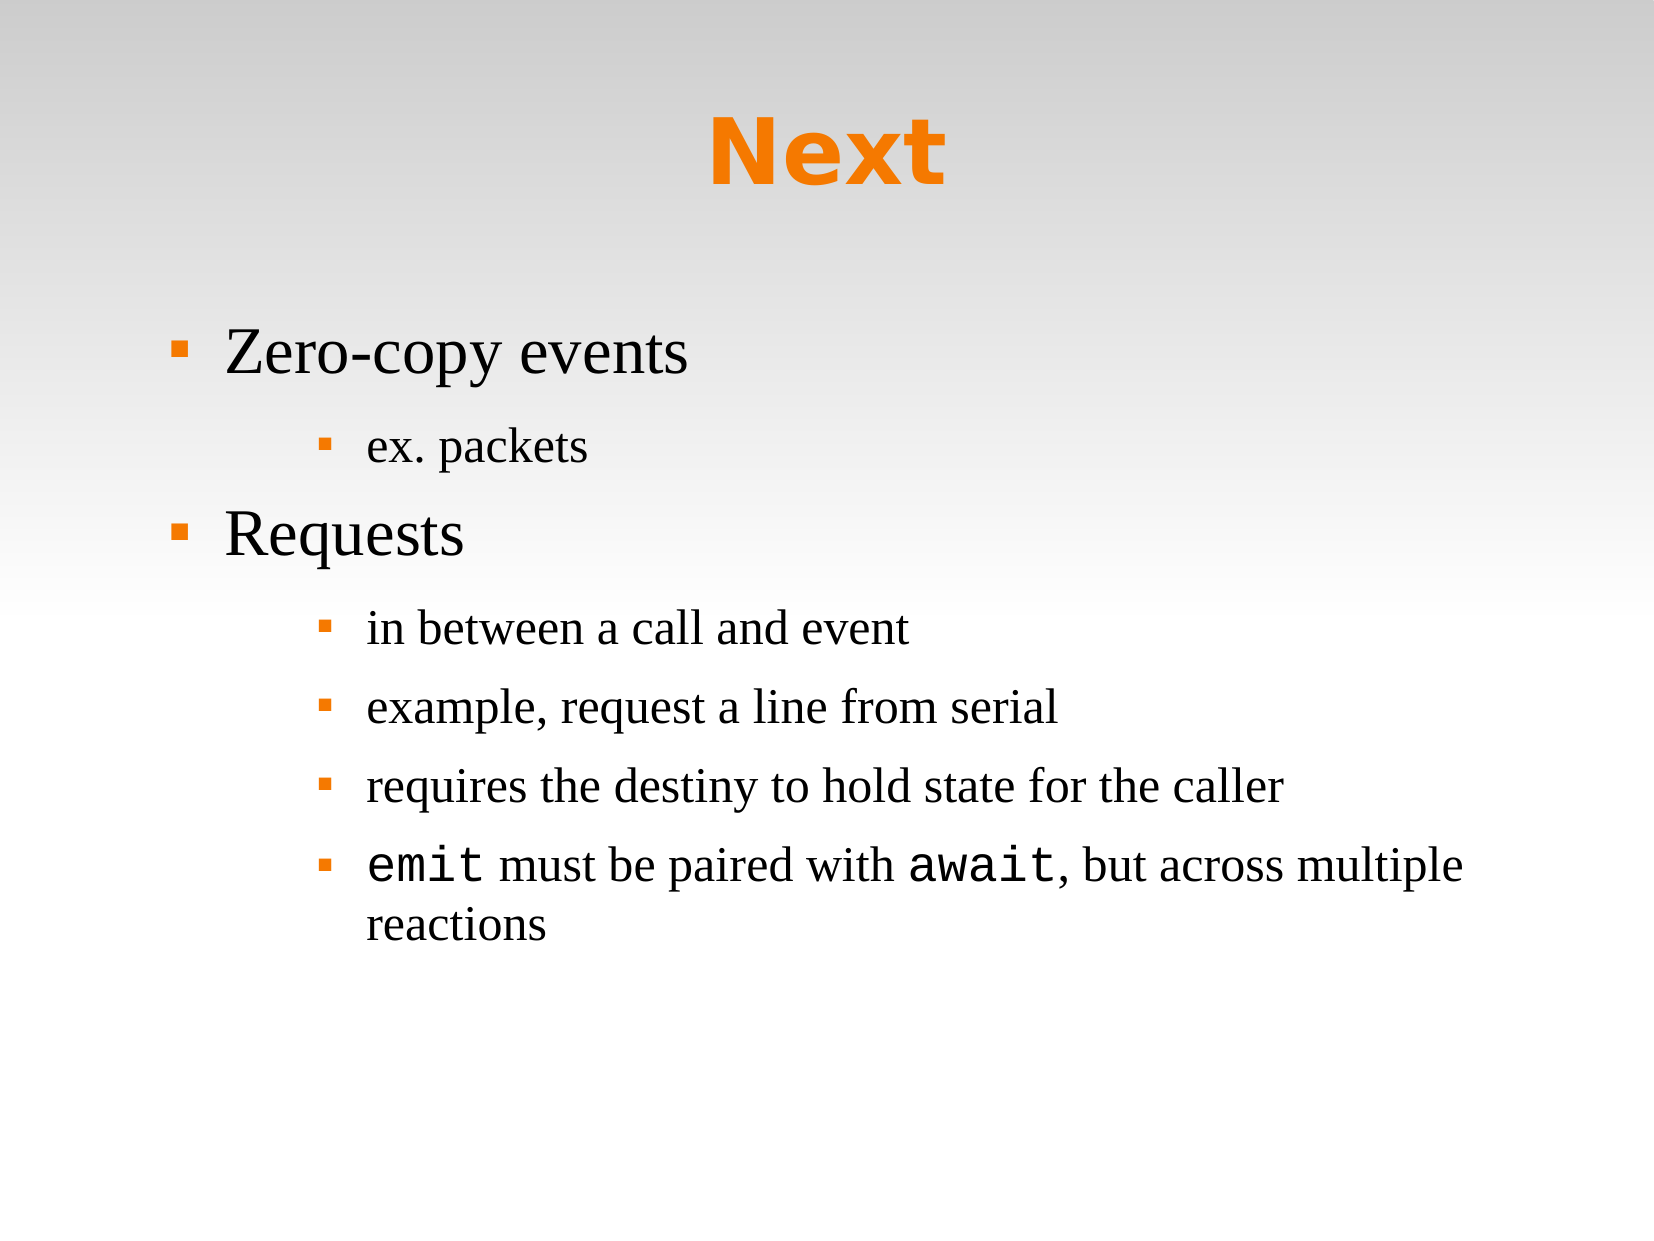

# Next
Zero-copy events
ex. packets
Requests
in between a call and event
example, request a line from serial
requires the destiny to hold state for the caller
emit must be paired with await, but across multiple reactions